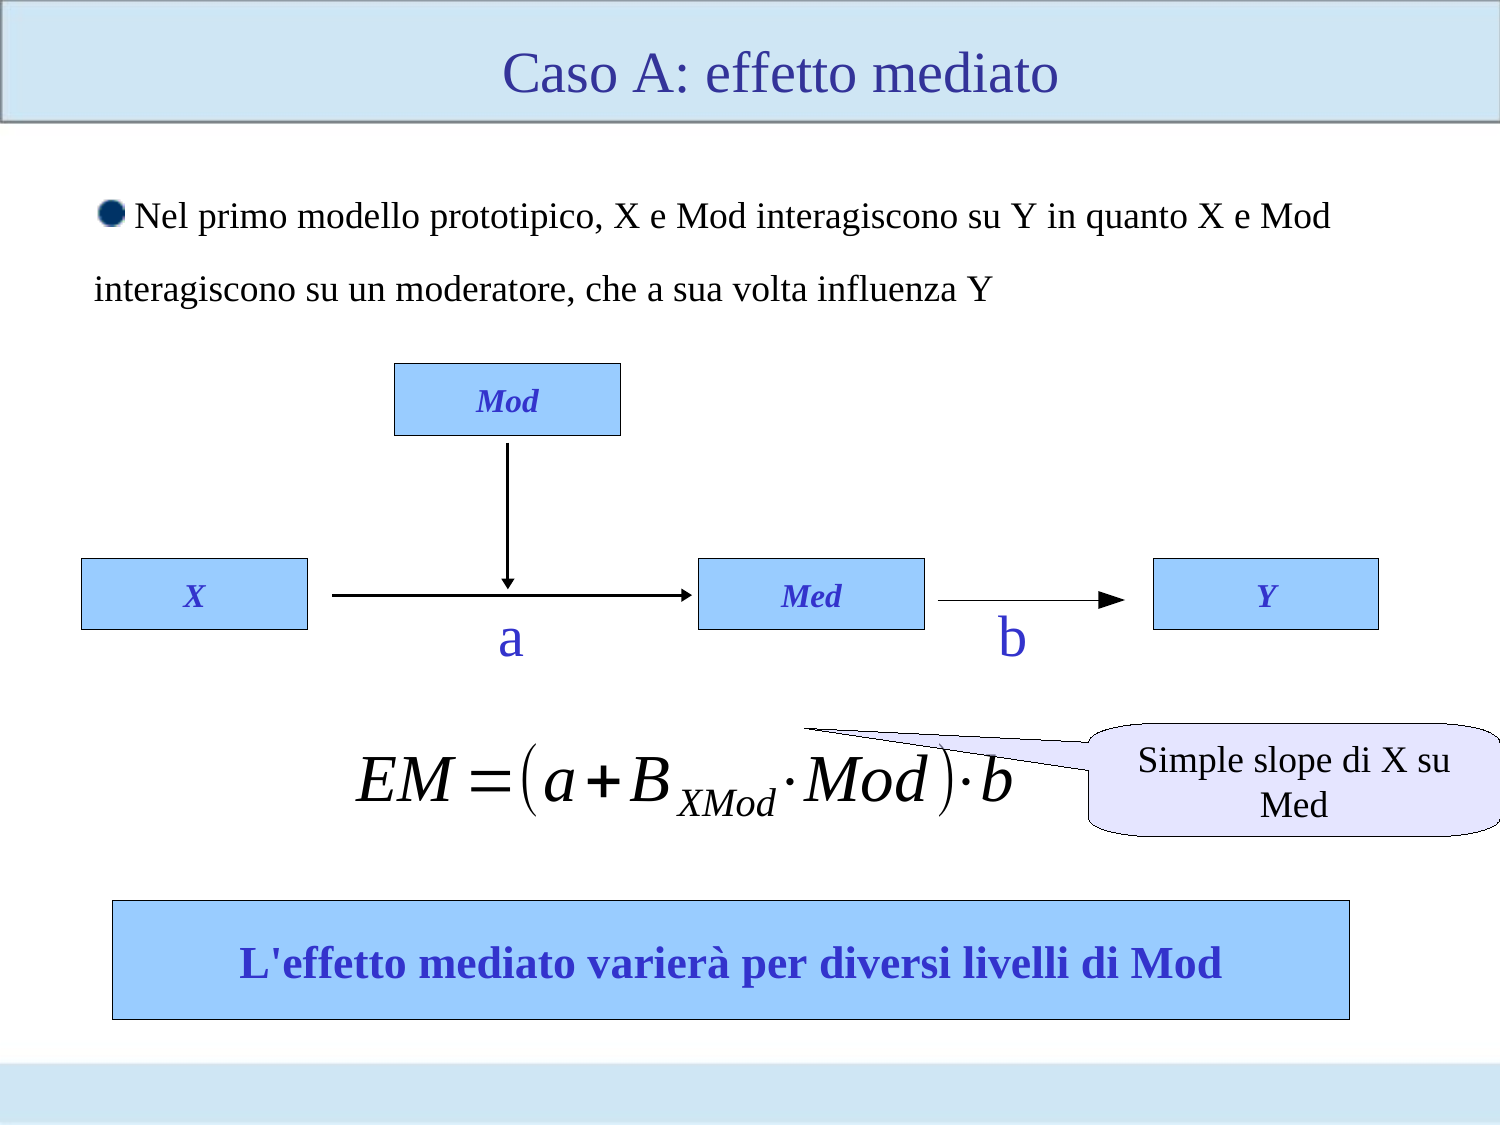

# Caso A: effetto mediato
 Nel primo modello prototipico, X e Mod interagiscono su Y in quanto X e Mod interagiscono su un moderatore, che a sua volta influenza Y
Mod
X
Med
Y
a
b
Simple slope di X su Med
L'effetto mediato varierà per diversi livelli di Mod